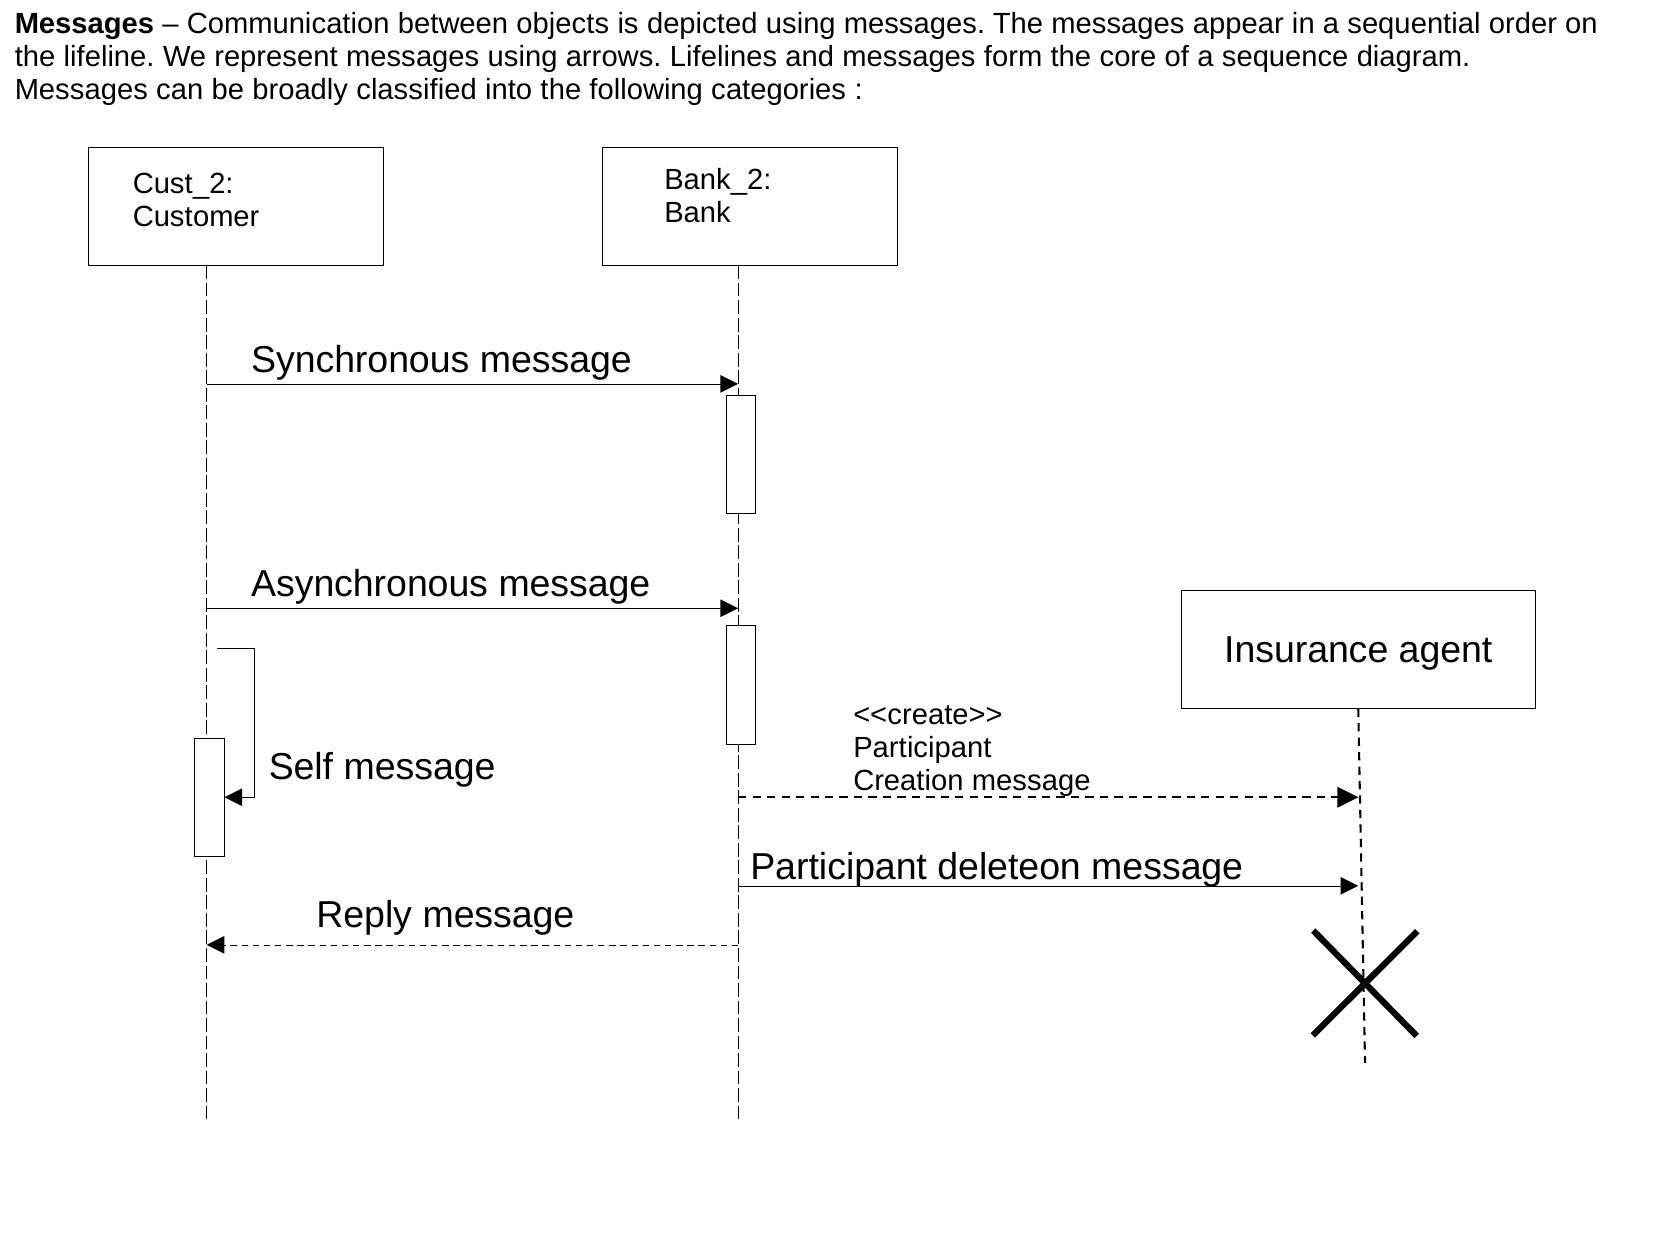

Messages – Communication between objects is depicted using messages. The messages appear in a sequential order on the lifeline. We represent messages using arrows. Lifelines and messages form the core of a sequence diagram.
Messages can be broadly classified into the following categories :
Bank_2:
Bank
Cust_2:
Customer
Synchronous message
Asynchronous message
Insurance agent
<<create>>
Participant
Creation message
Self message
Participant deleteon message
Reply message